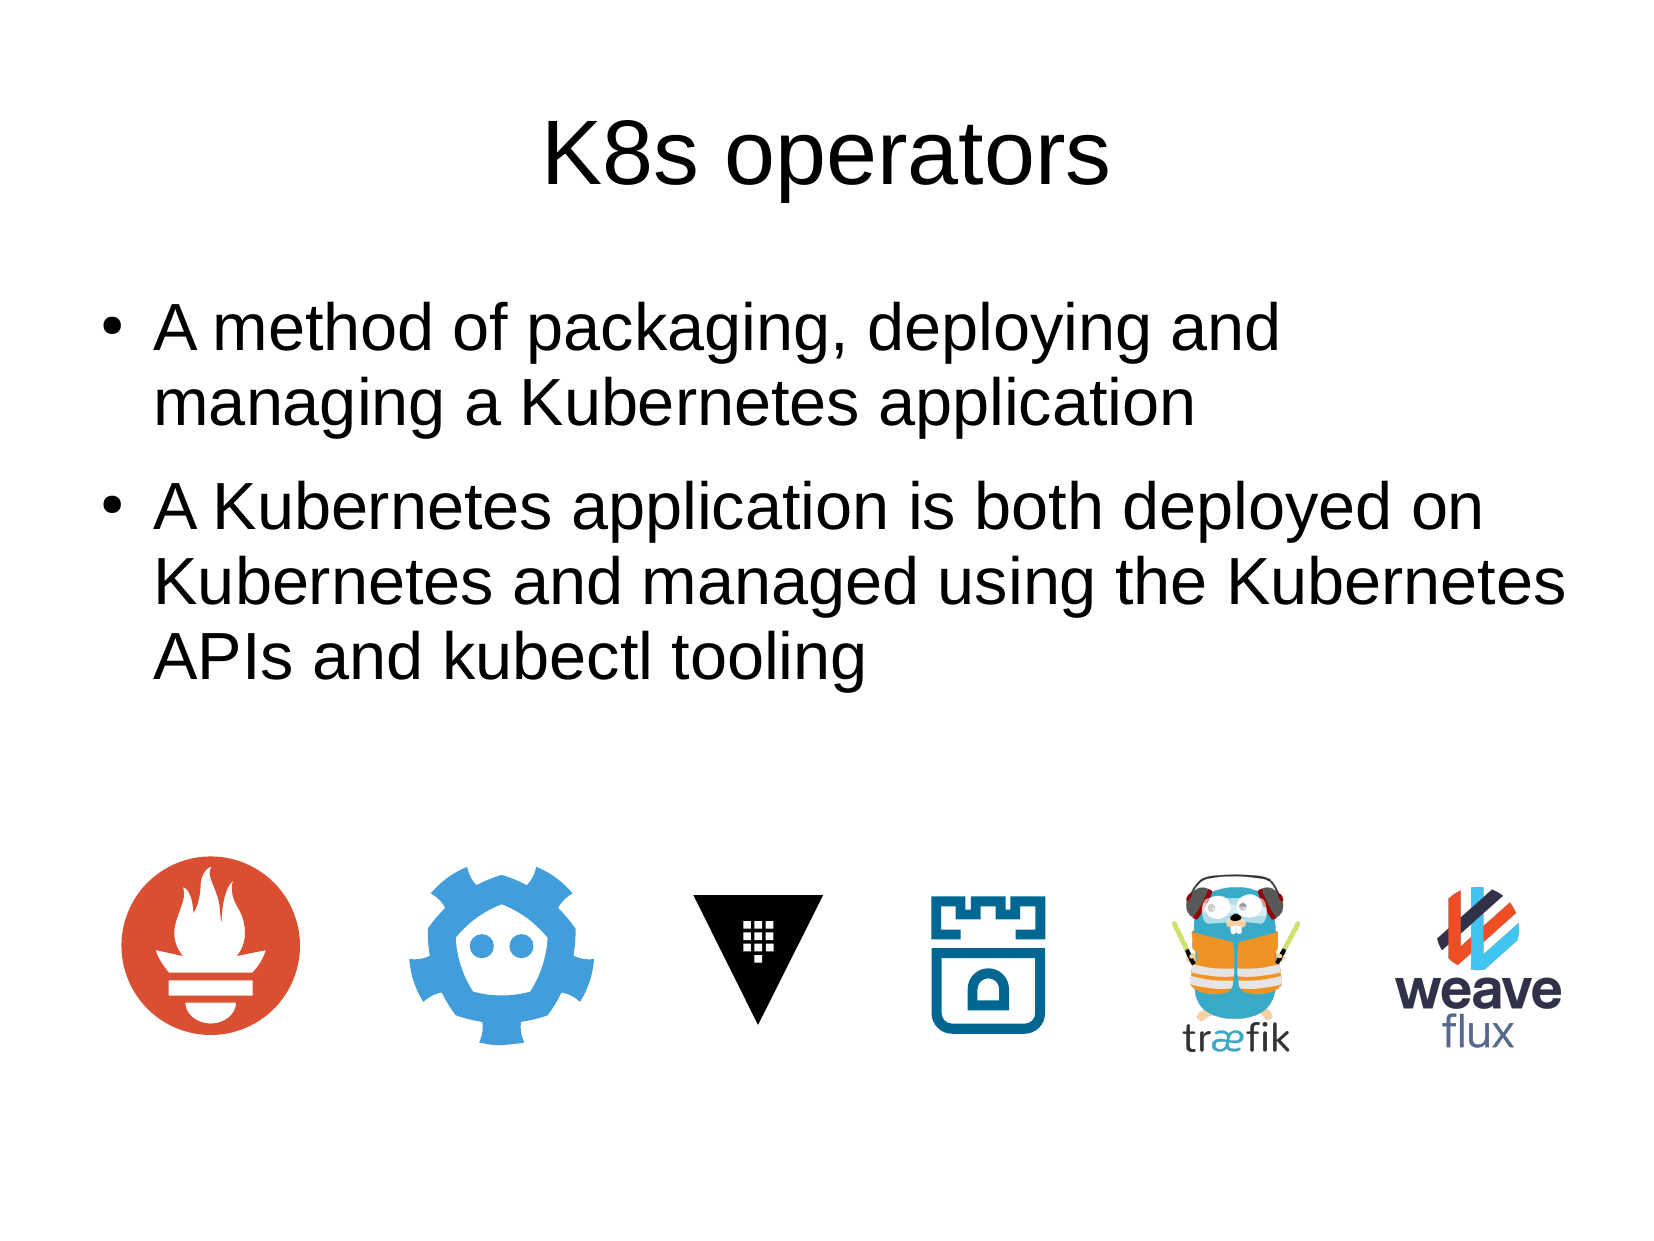

# K8s operators
A method of packaging, deploying and managing a Kubernetes application
A Kubernetes application is both deployed on Kubernetes and managed using the Kubernetes APIs and kubectl tooling